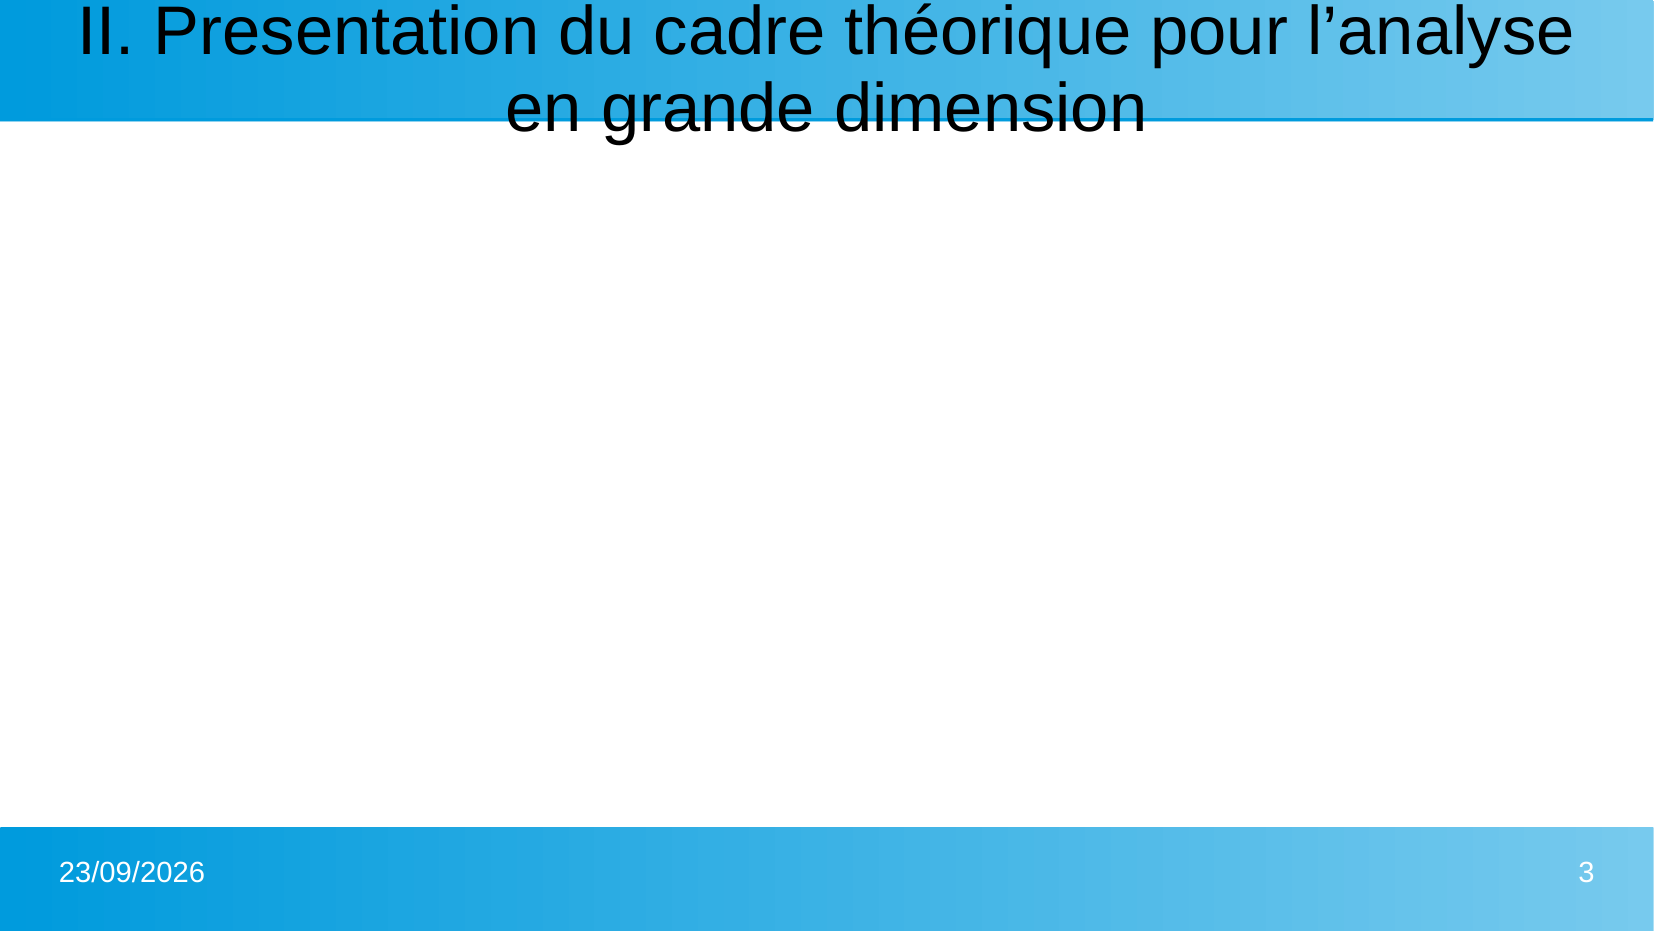

# II. Presentation du cadre théorique pour l’analyse en grande dimension
3